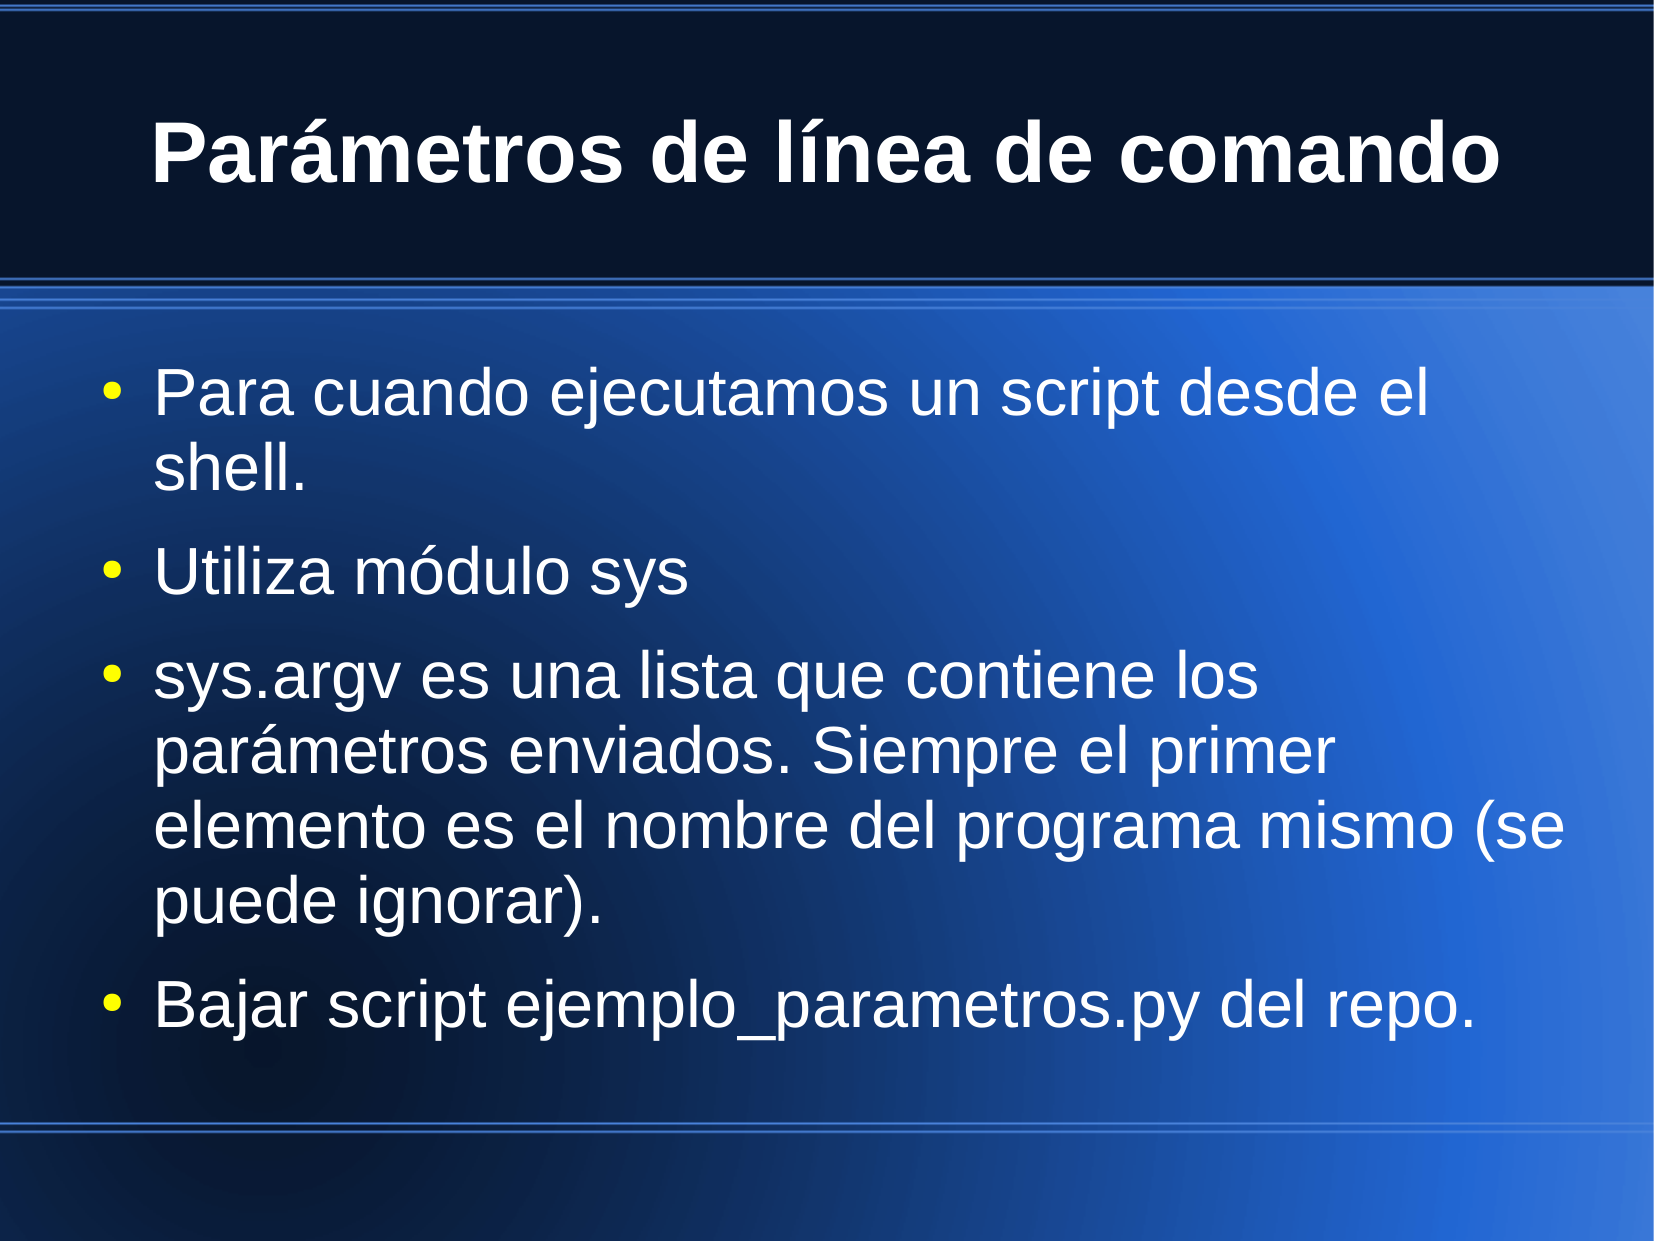

# Parámetros de línea de comando
Para cuando ejecutamos un script desde el shell.
Utiliza módulo sys
sys.argv es una lista que contiene los parámetros enviados. Siempre el primer elemento es el nombre del programa mismo (se puede ignorar).
Bajar script ejemplo_parametros.py del repo.